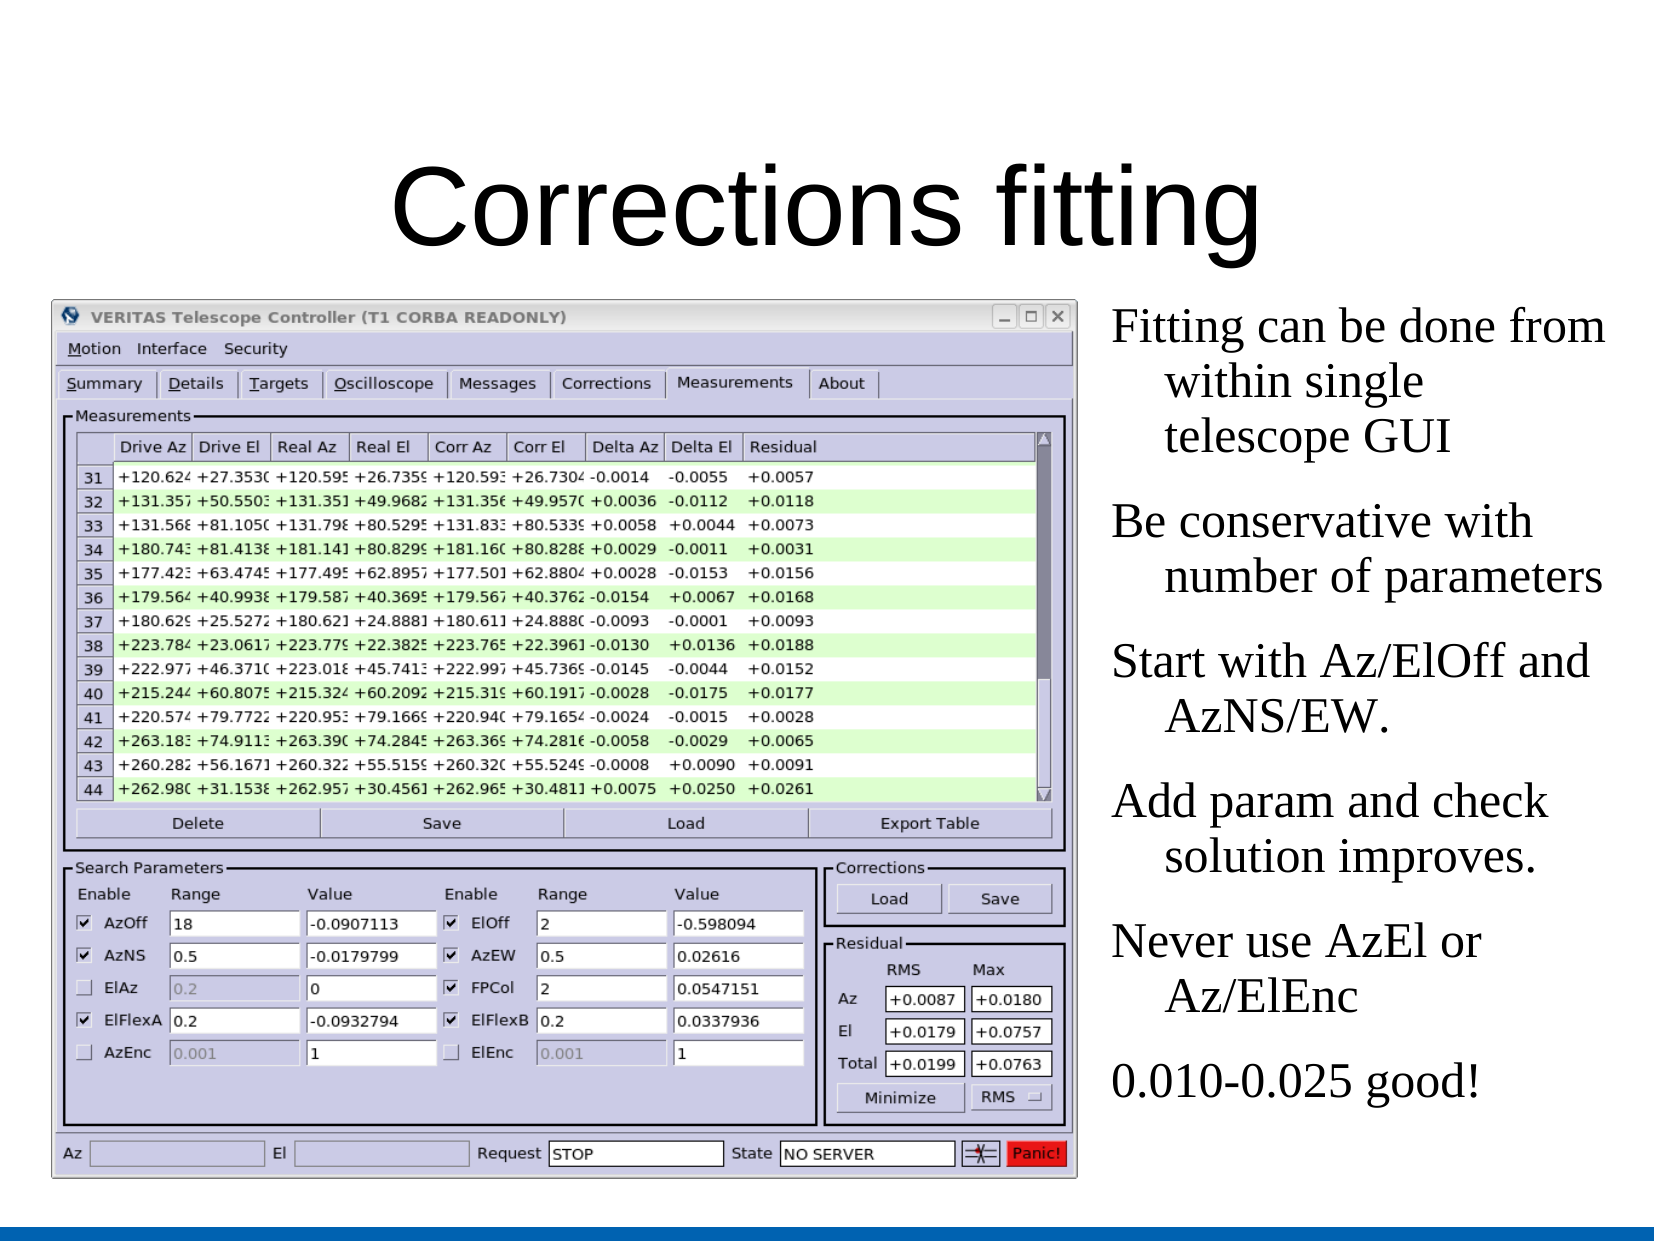

# Corrections fitting
Fitting can be done from within single telescope GUI
Be conservative with number of parameters
Start with Az/ElOff and AzNS/EW.
Add param and check solution improves.
Never use AzEl or Az/ElEnc
0.010-0.025 good!